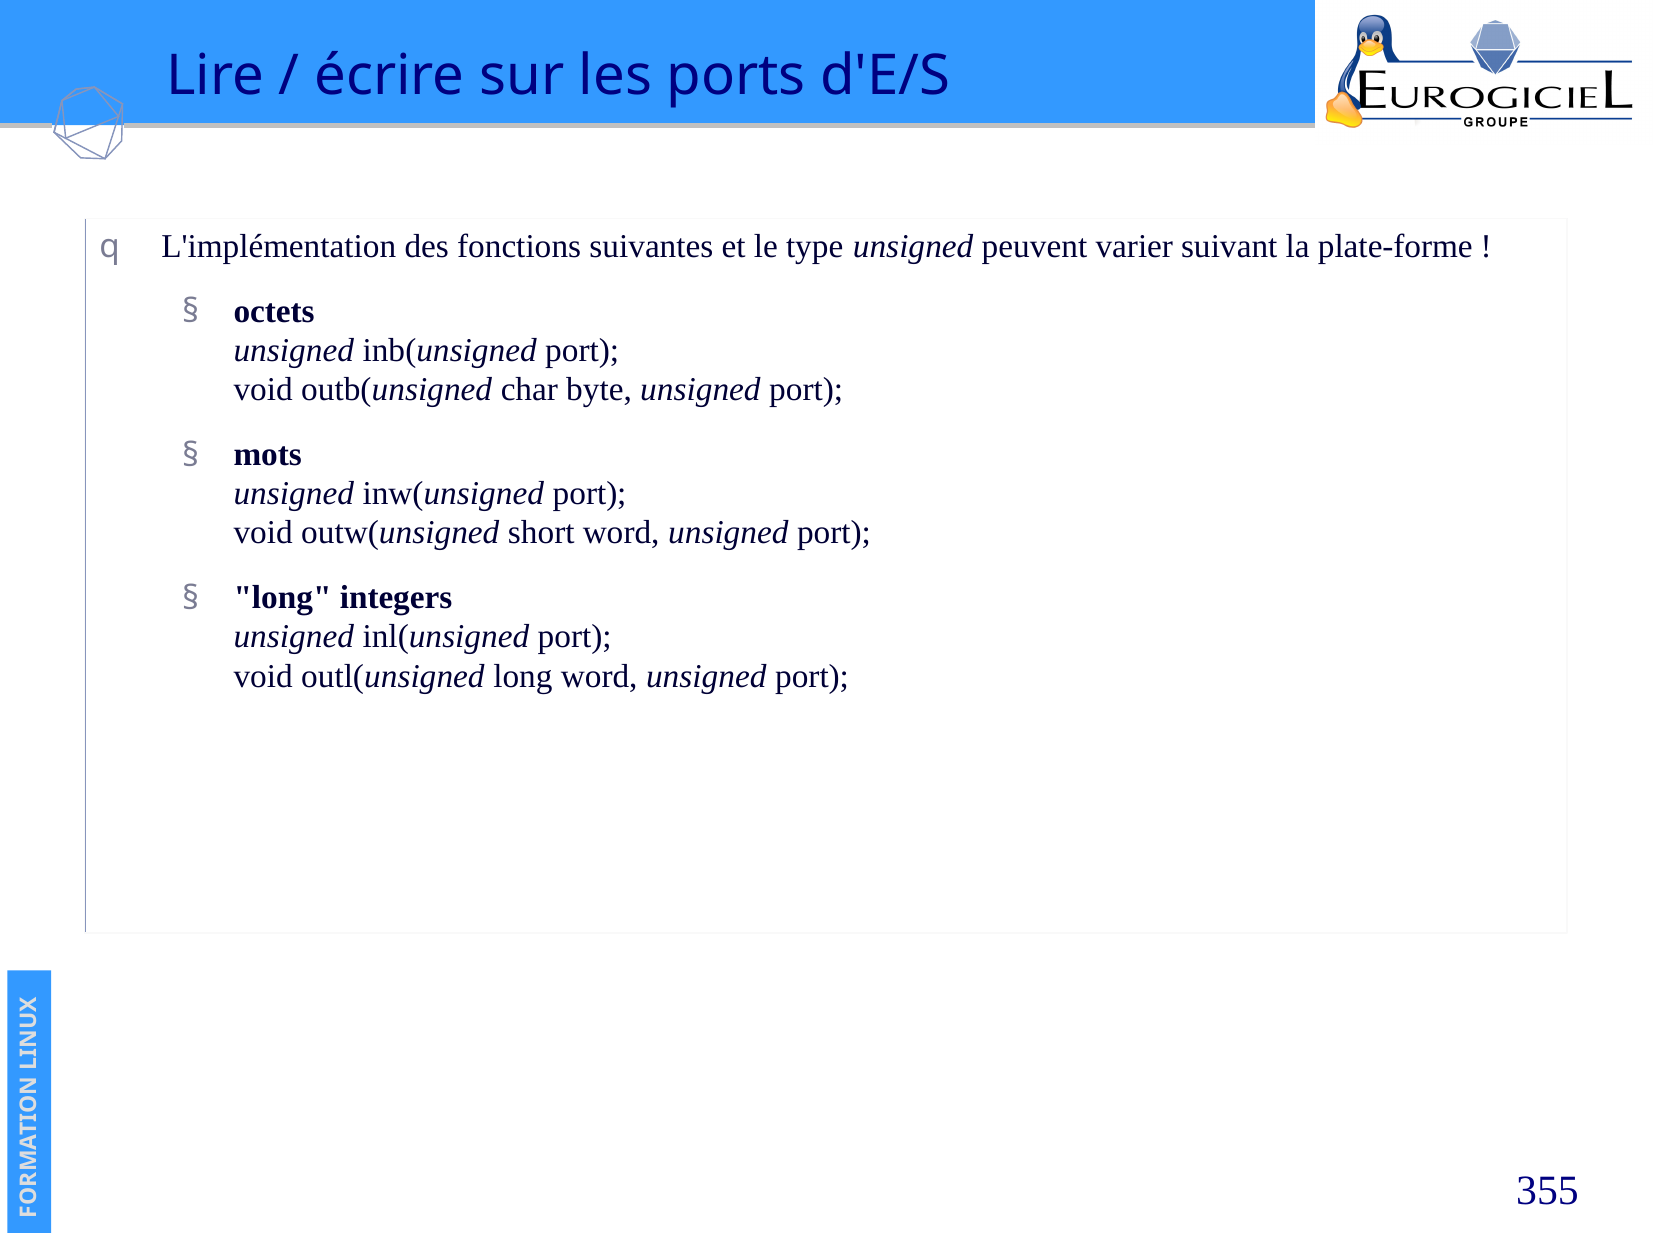

# Lire / écrire sur les ports d'E/S
L'implémentation des fonctions suivantes et le type unsigned peuvent varier suivant la plate-forme !
octets
unsigned inb(unsigned port);
void outb(unsigned char byte, unsigned port);
mots
unsigned inw(unsigned port);
void outw(unsigned short word, unsigned port);
"long" integers
unsigned inl(unsigned port);
void outl(unsigned long word, unsigned port);